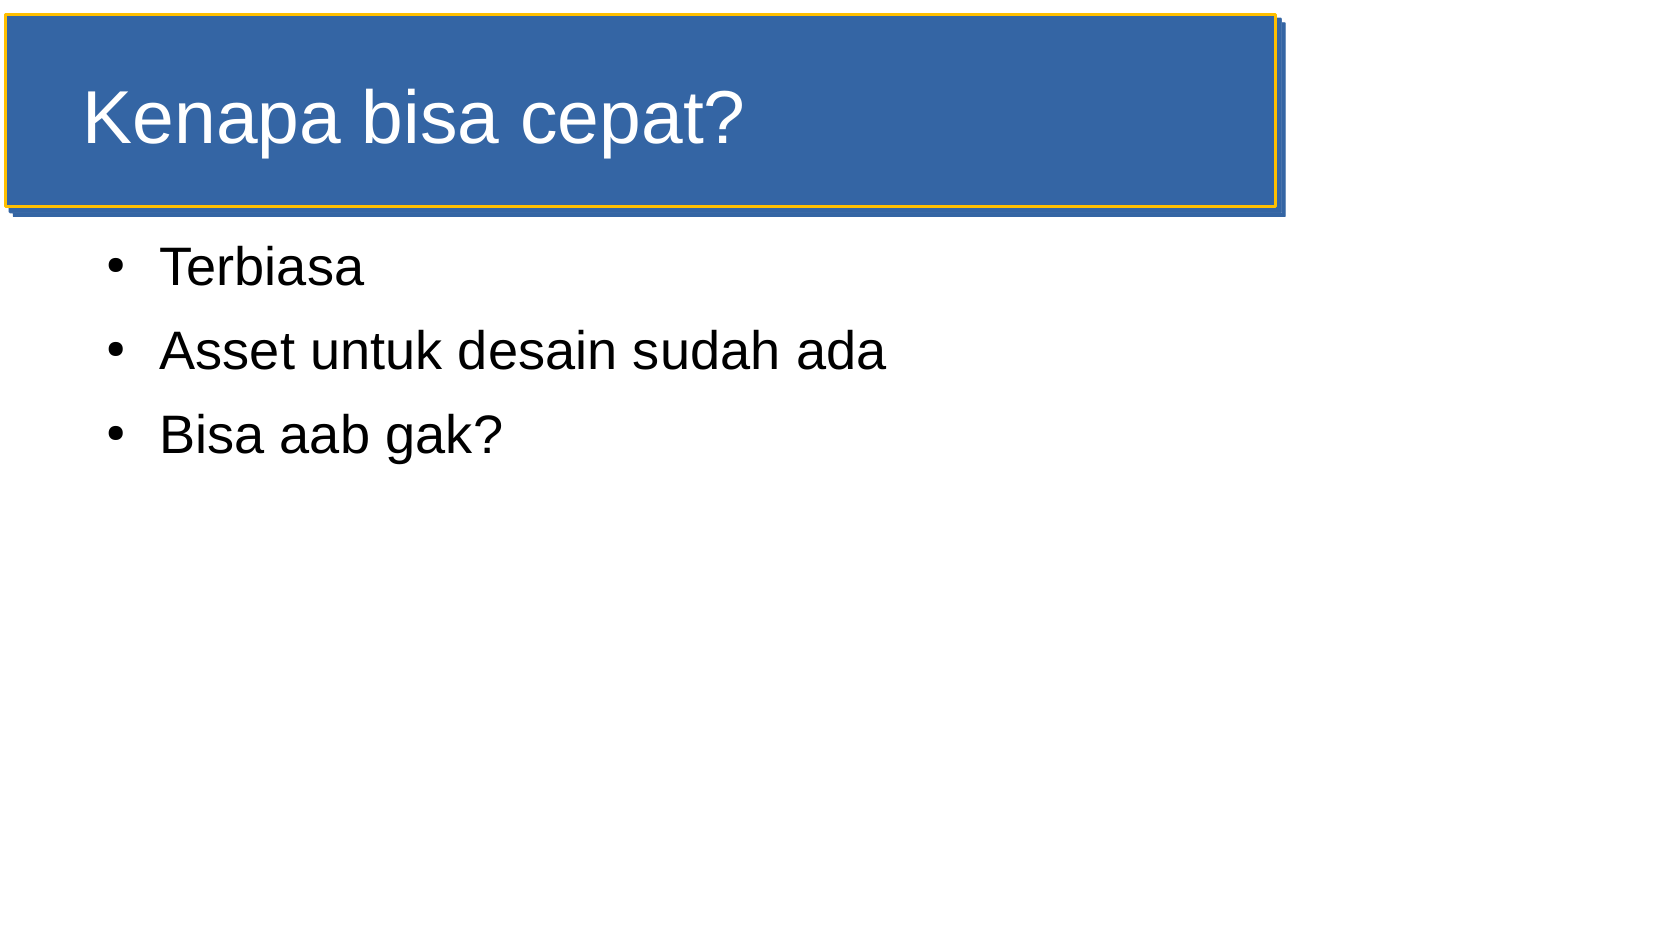

# Kenapa bisa cepat?
Terbiasa
Asset untuk desain sudah ada
Bisa aab gak?